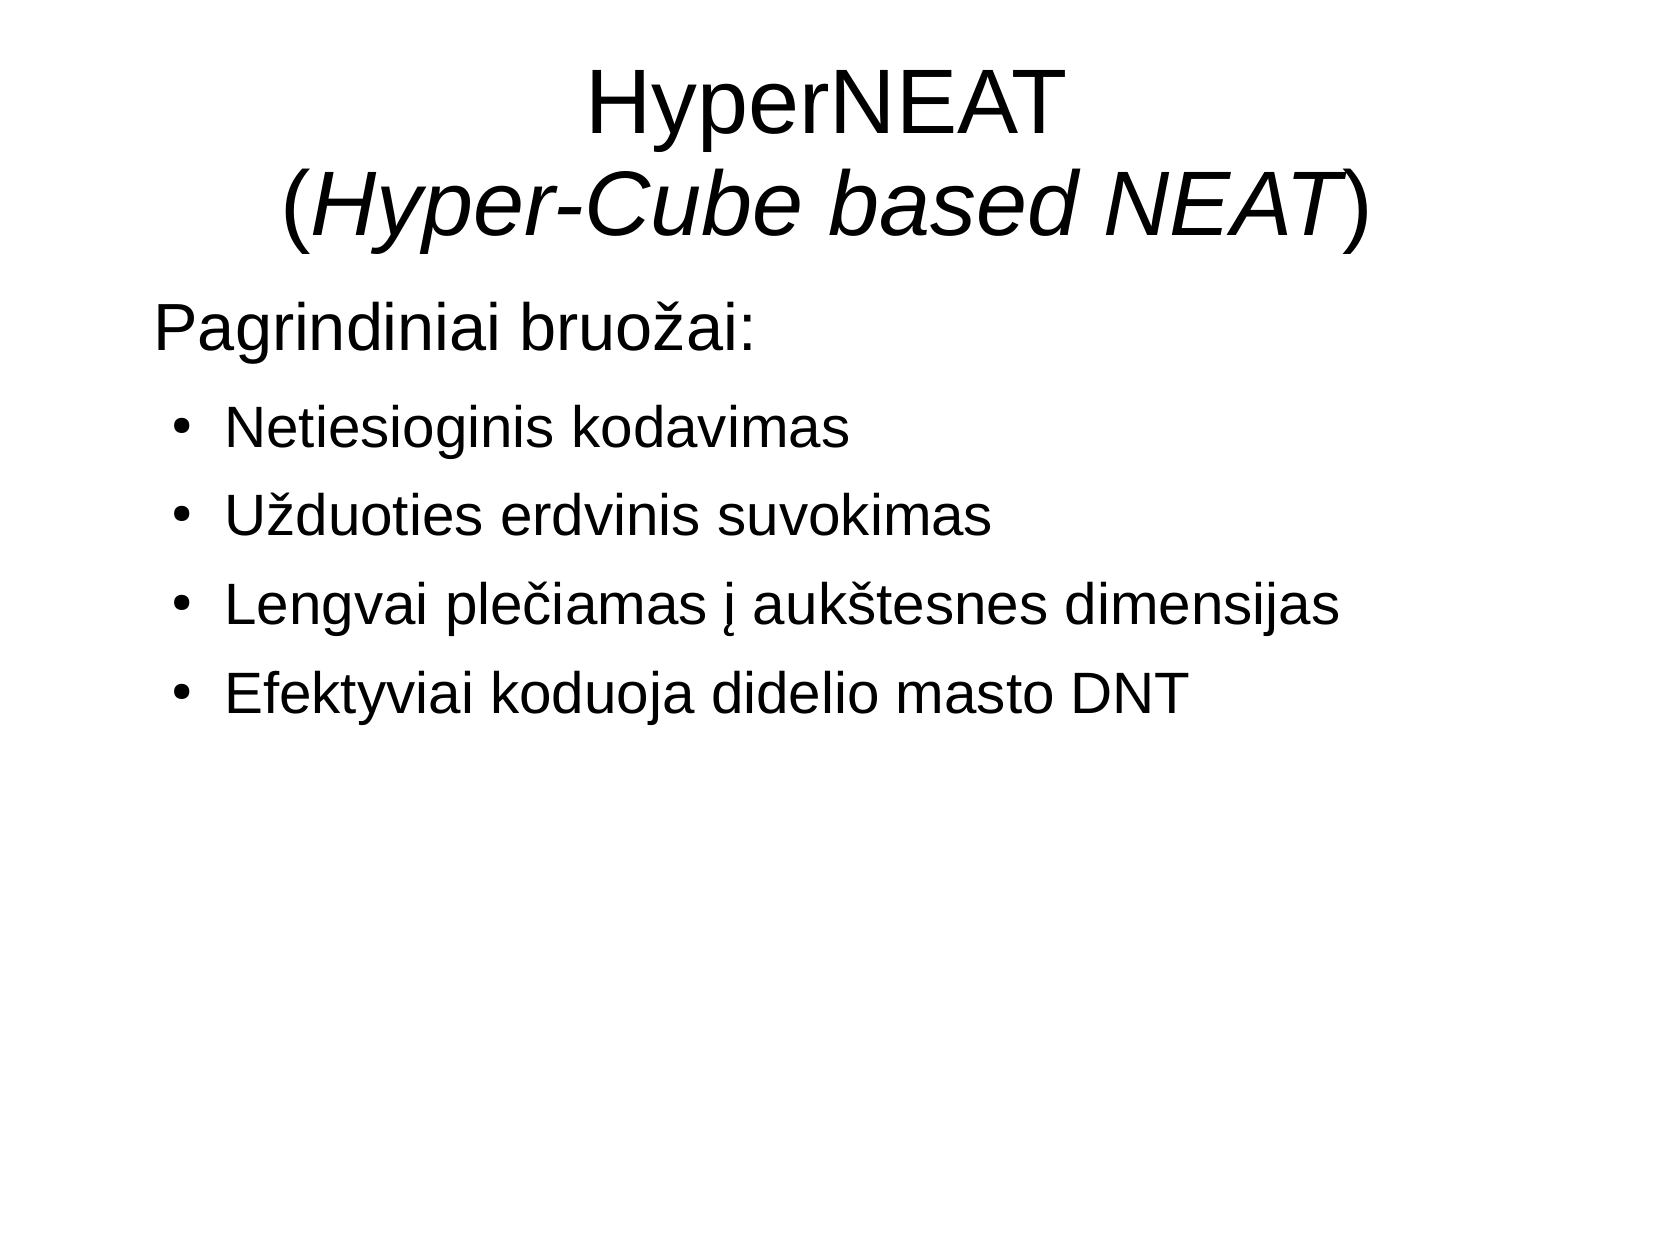

# HyperNEAT (Hyper-Cube based NEAT)
Pagrindiniai bruožai:
Netiesioginis kodavimas
Užduoties erdvinis suvokimas
Lengvai plečiamas į aukštesnes dimensijas
Efektyviai koduoja didelio masto DNT